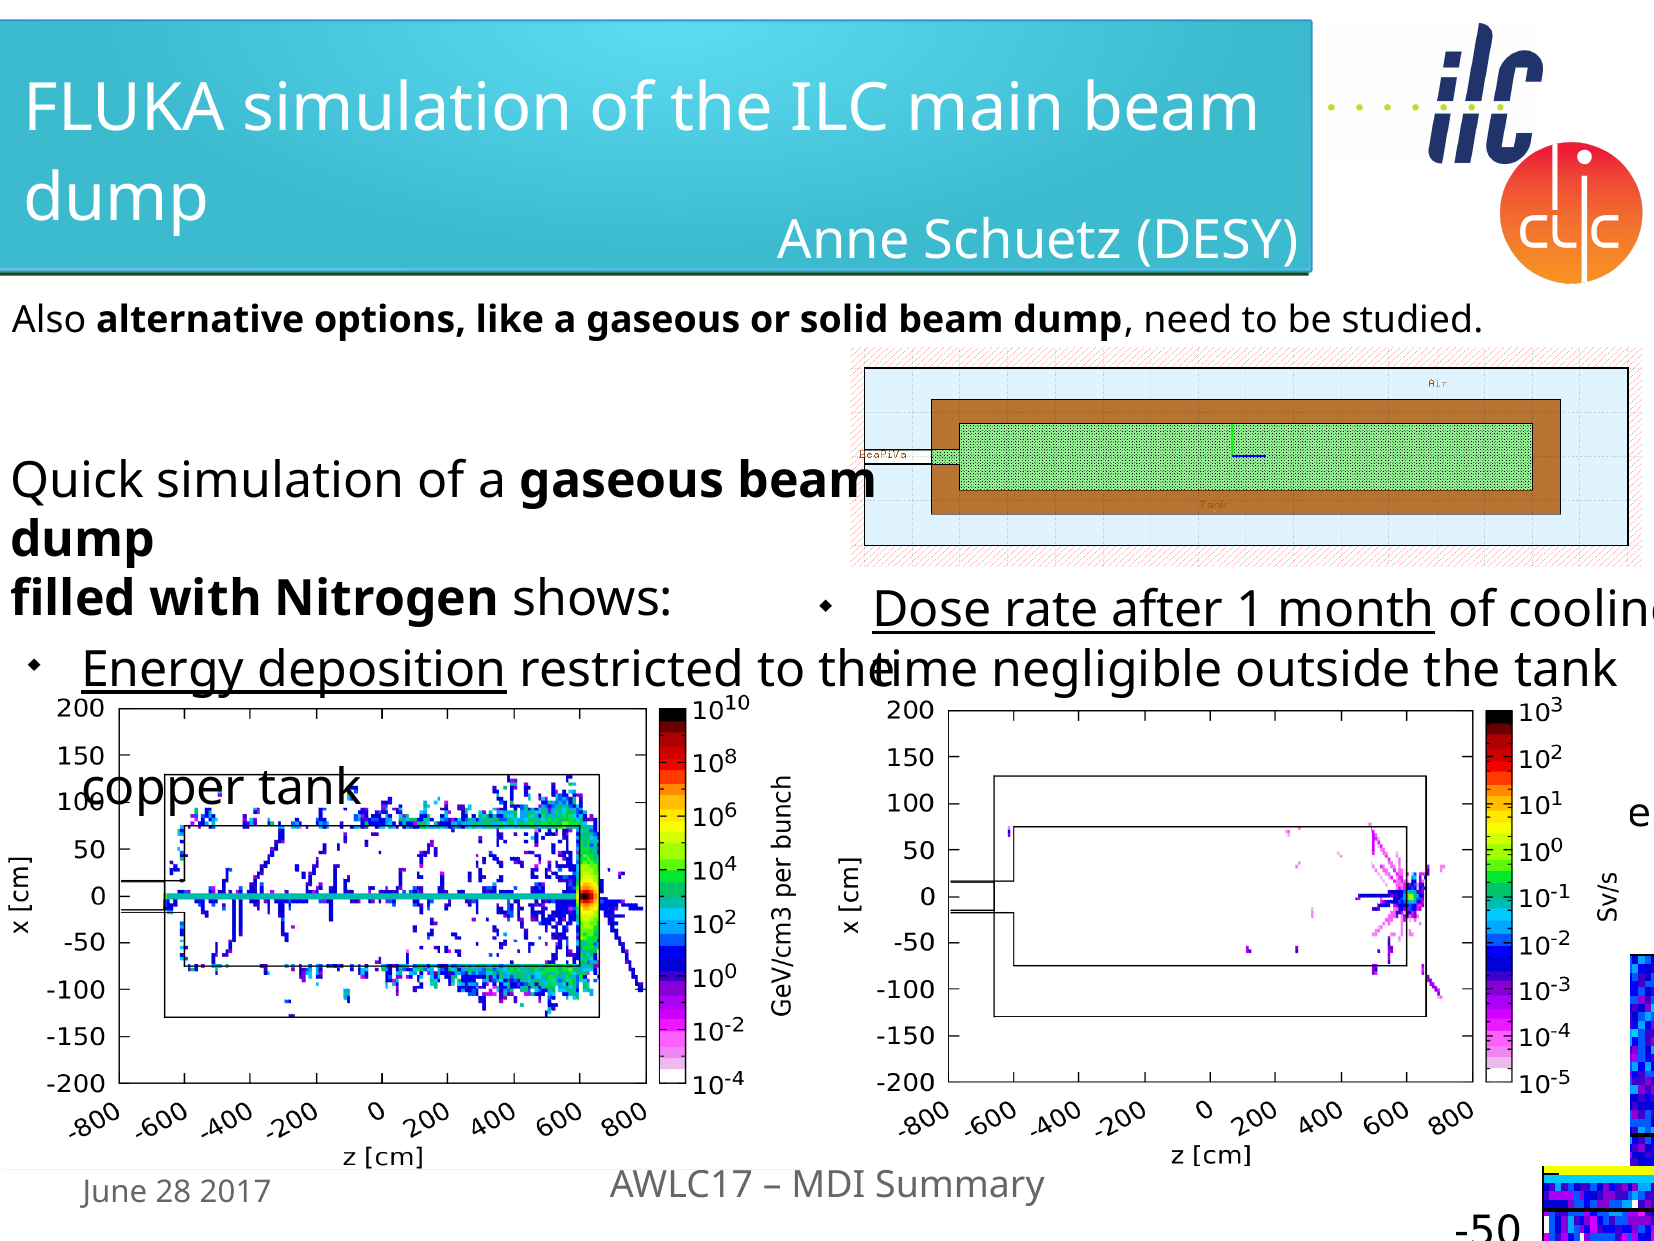

# FLUKA simulation of the ILC main beam dump
Anne Schuetz (DESY)
Also alternative options, like a gaseous or solid beam dump, need to be studied.
Quick simulation of a gaseous beam dump
filled with Nitrogen shows:
Energy deposition restricted to the
copper tank
Dose rate after 1 month of cooling time negligible outside the tank
6